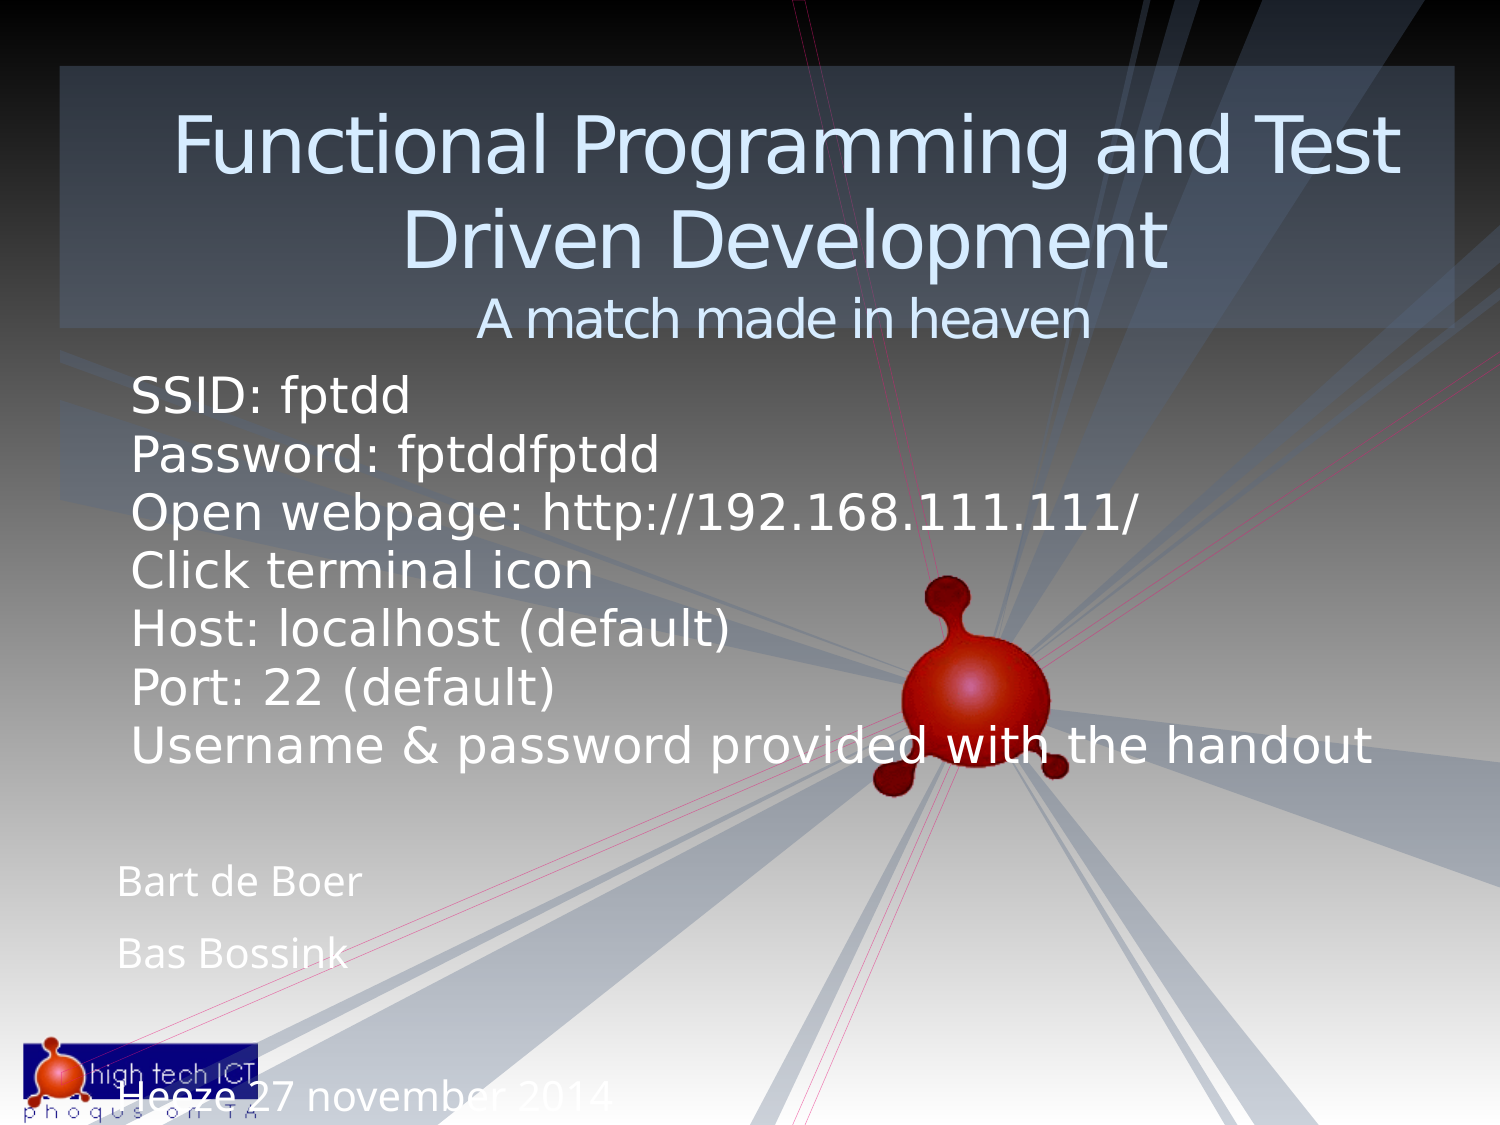

Bart de Boer
Bas Bossink
Heeze 27 november 2014
# Functional Programming and Test Driven Development A match made in heaven
SSID: fptdd
Password: fptddfptdd
Open webpage: http://192.168.111.111/
Click terminal icon
Host: localhost (default)
Port: 22 (default)
Username & password provided with the handout